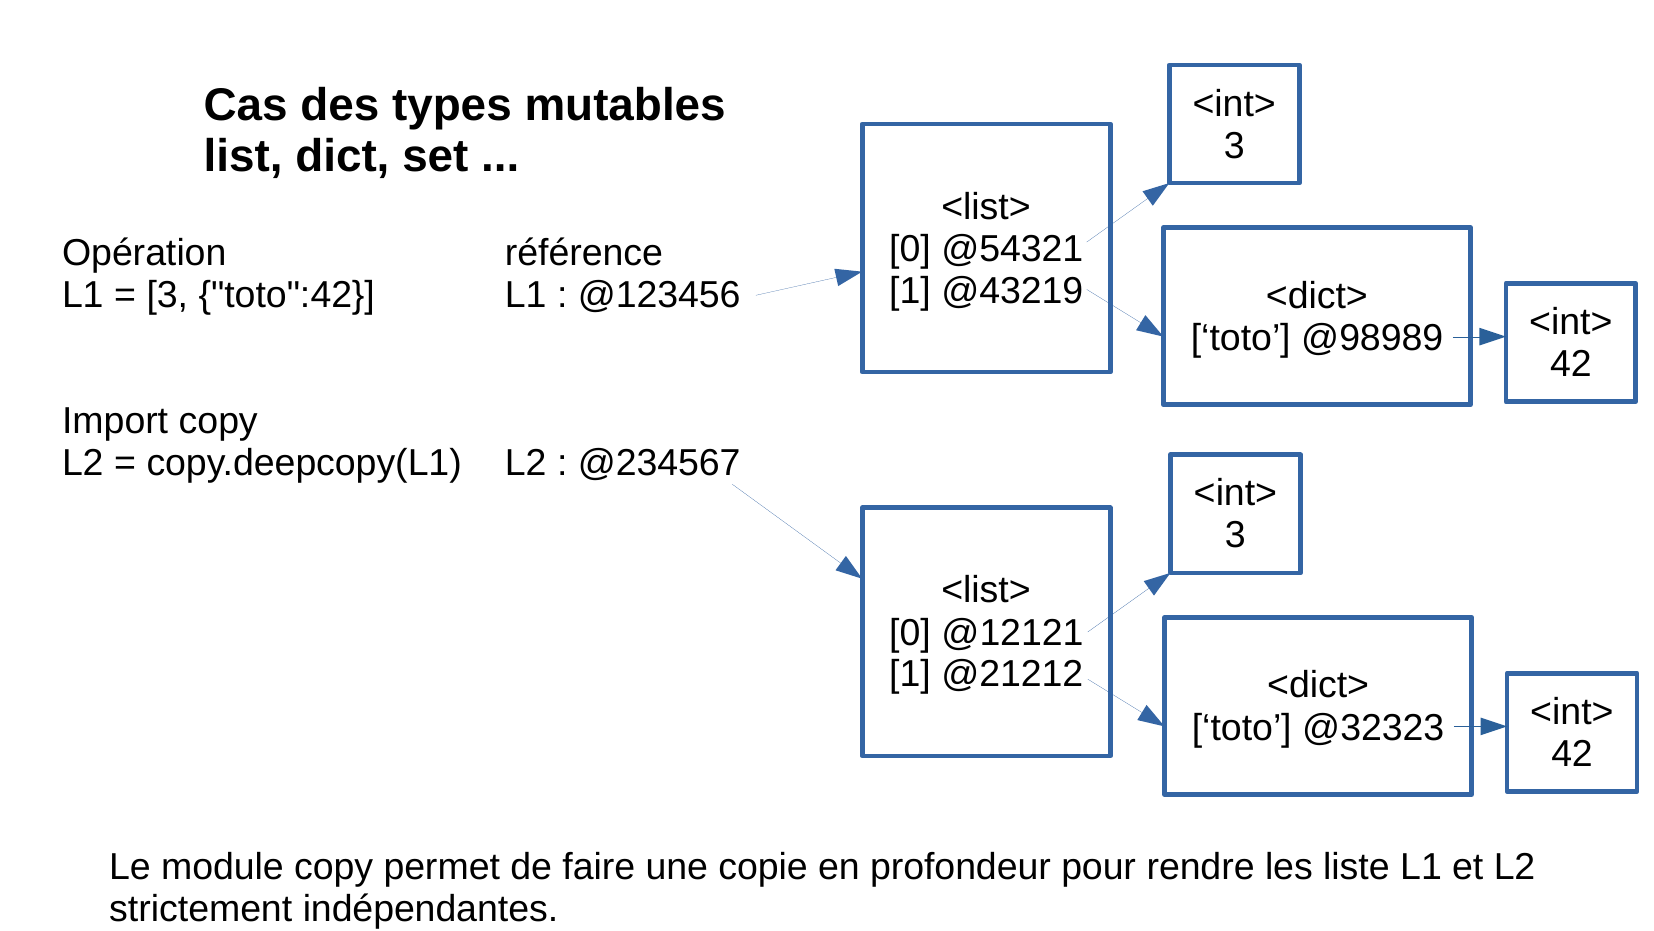

<int>
3
Cas des types mutables
list, dict, set ...
<list>
[0] @54321
[1] @43219
Opération				référence
L1 = [3, {"toto":42}]		L1 : @123456
Import copy
L2 = copy.deepcopy(L1)	L2 : @234567
<dict>
[‘toto’] @98989
<int>
42
<int>
3
<list>
[0] @12121
[1] @21212
<dict>
[‘toto’] @32323
<int>
42
Le module copy permet de faire une copie en profondeur pour rendre les liste L1 et L2
strictement indépendantes.